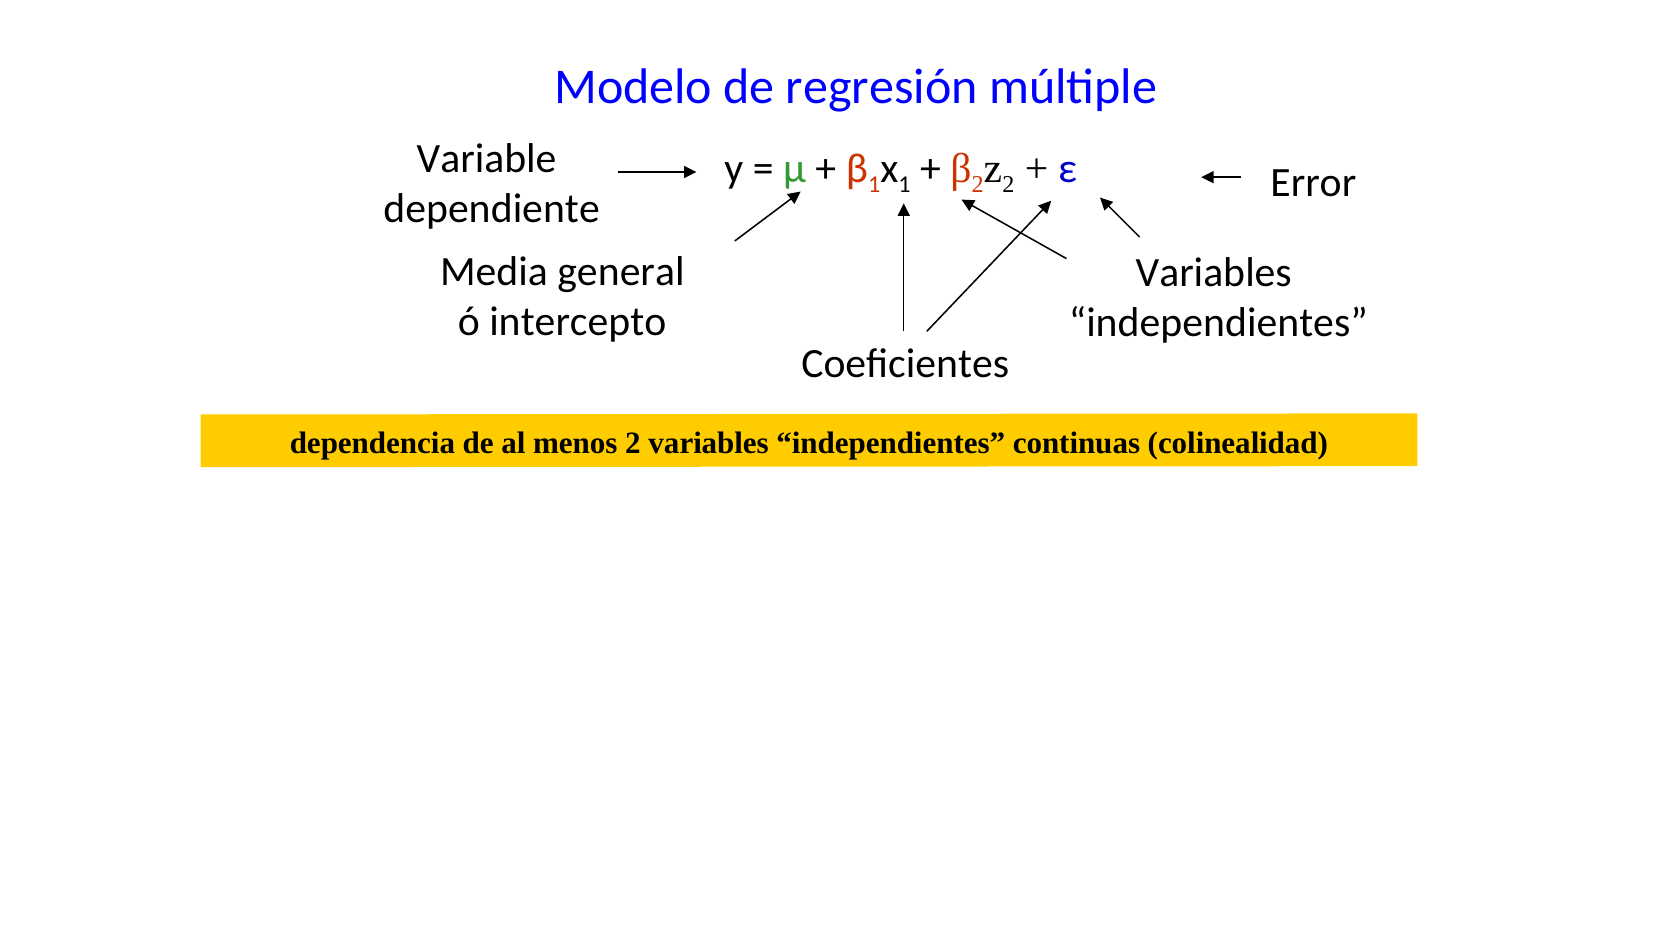

Modelo de regresión múltiple
Variable
 dependiente
y = µ + β1x1 + β2z2 + ε
Error
Media general
ó intercepto
Variables
 “independientes”
Coeficientes
dependencia de al menos 2 variables “independientes” continuas (colinealidad)